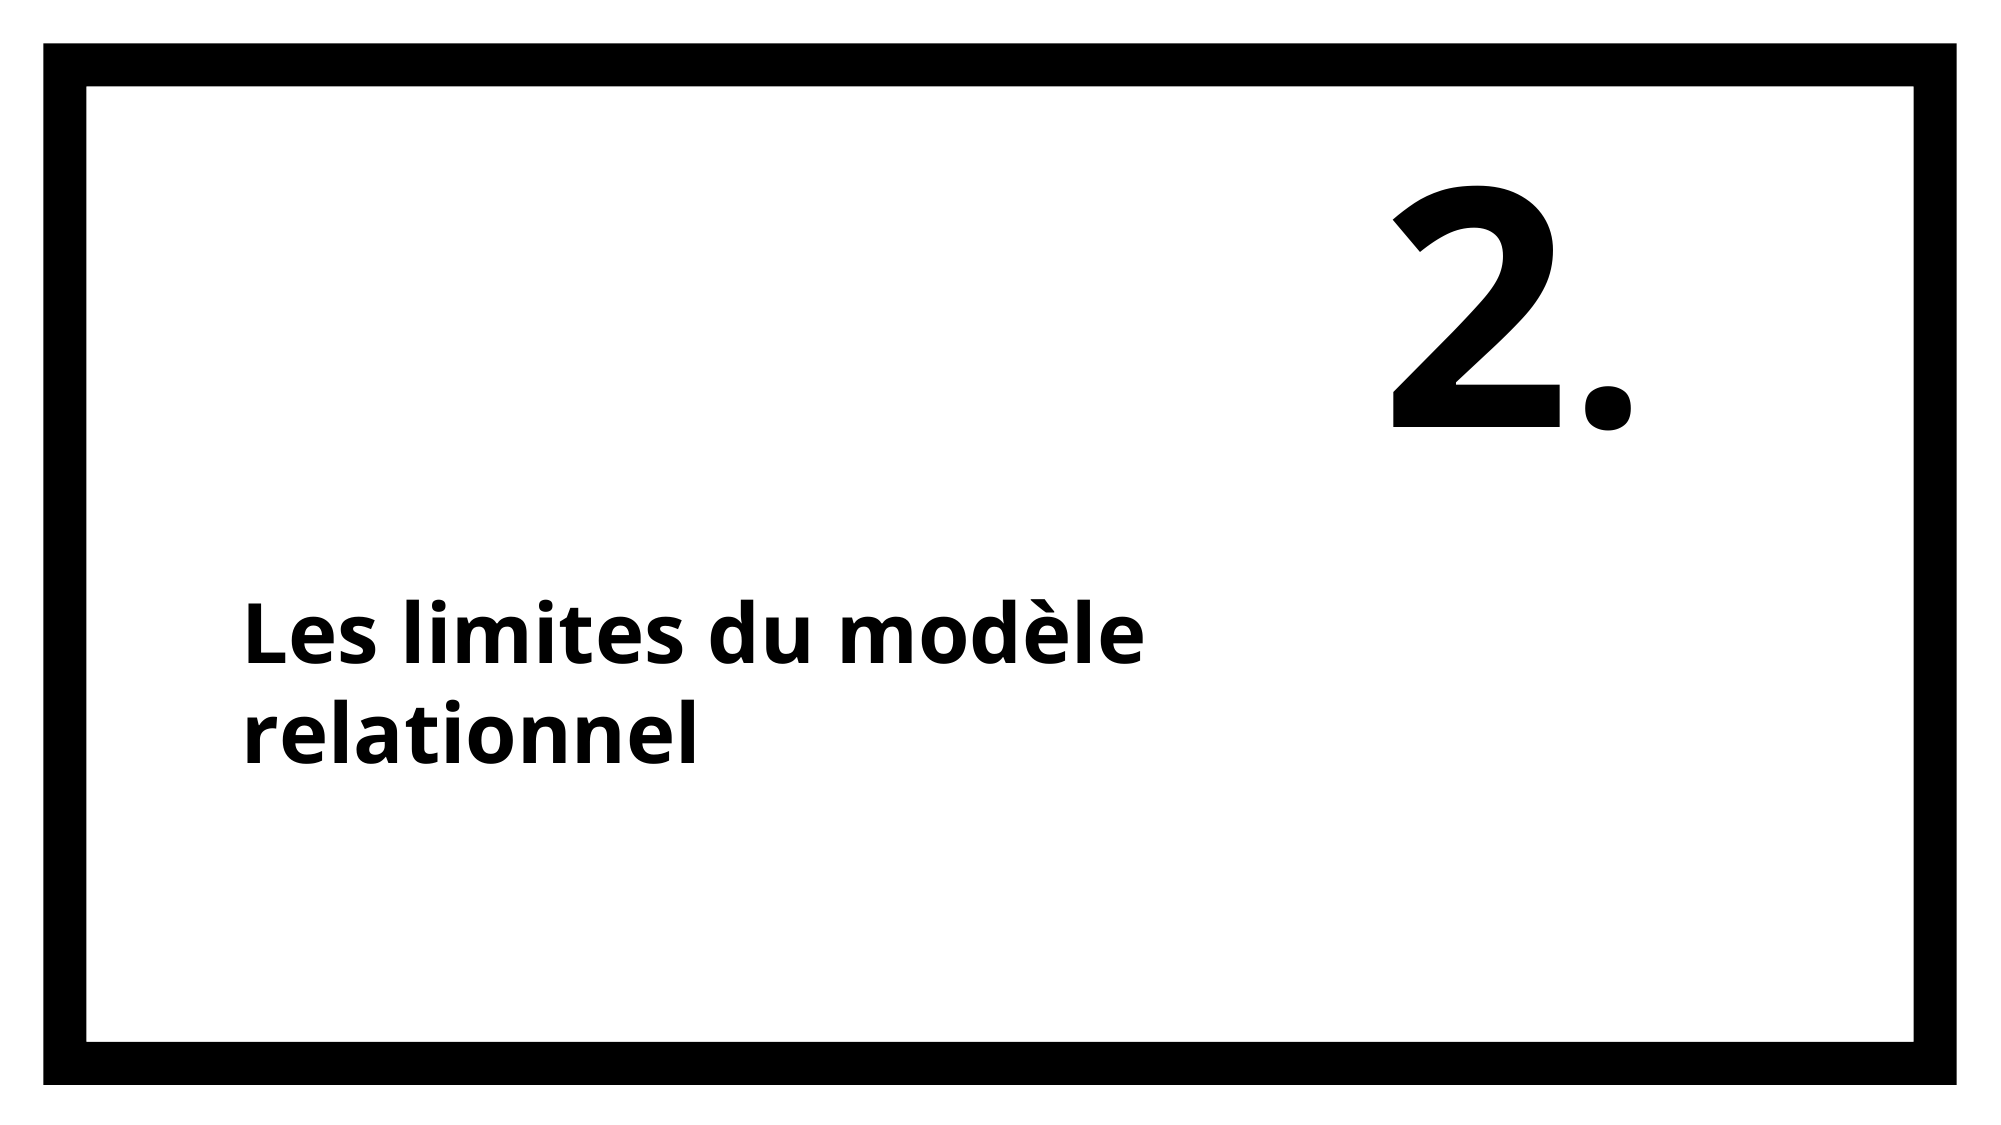

2.
# Les limites du modèle relationnel